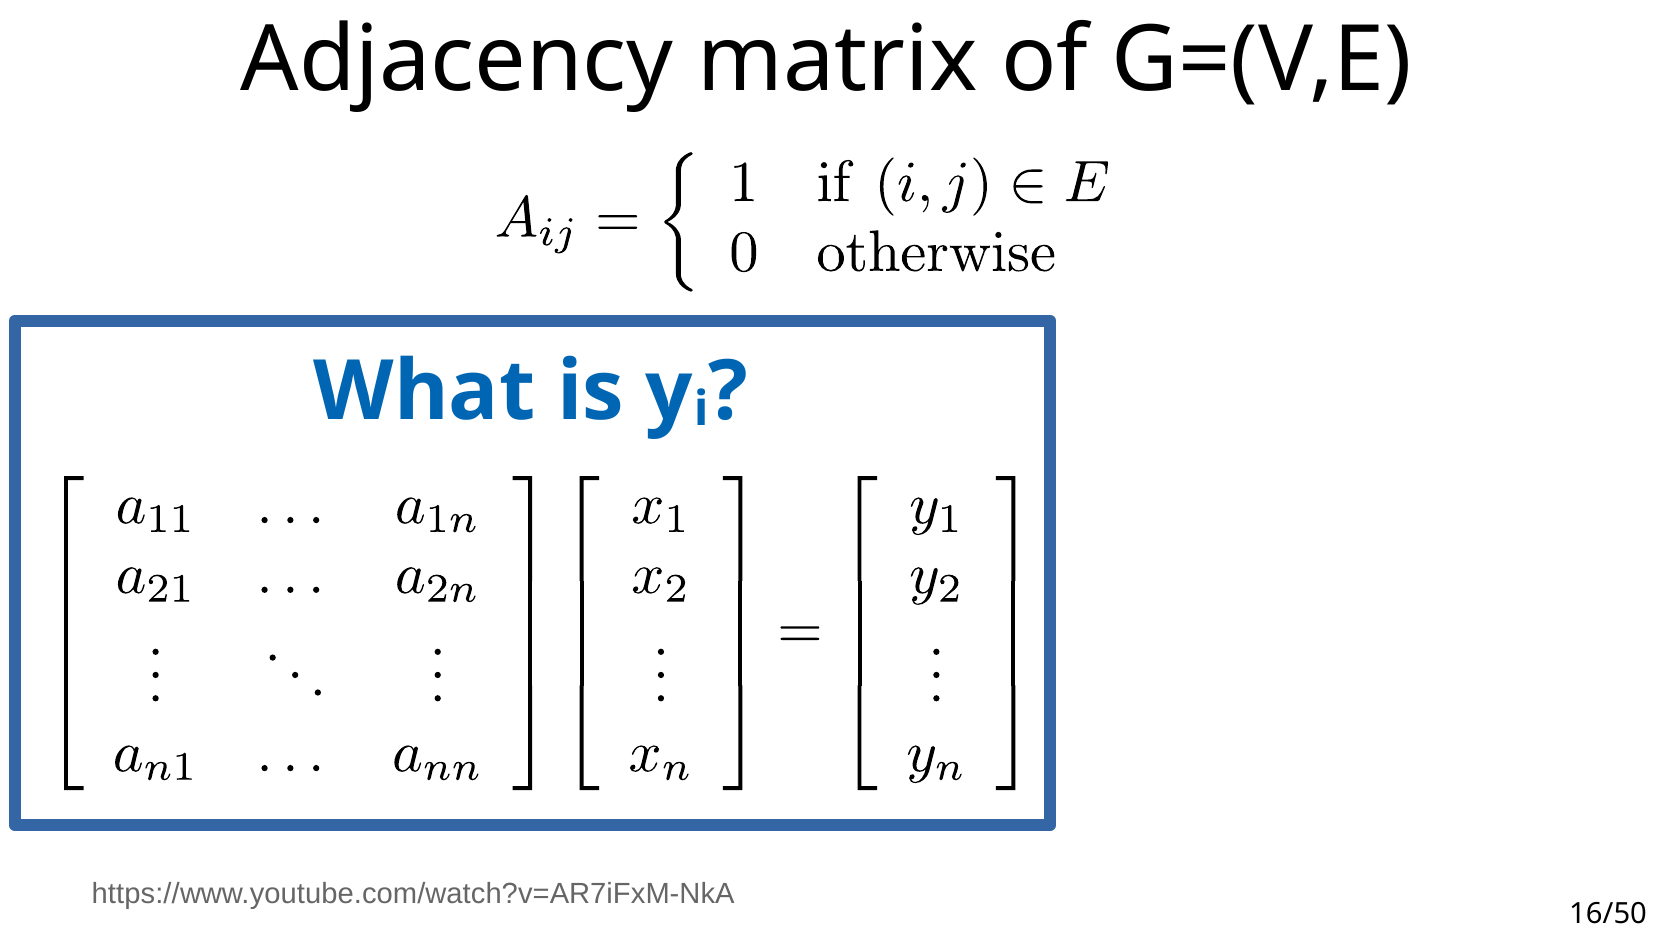

# Adjacency matrix of G=(V,E)
What is yi?
https://www.youtube.com/watch?v=AR7iFxM-NkA
16